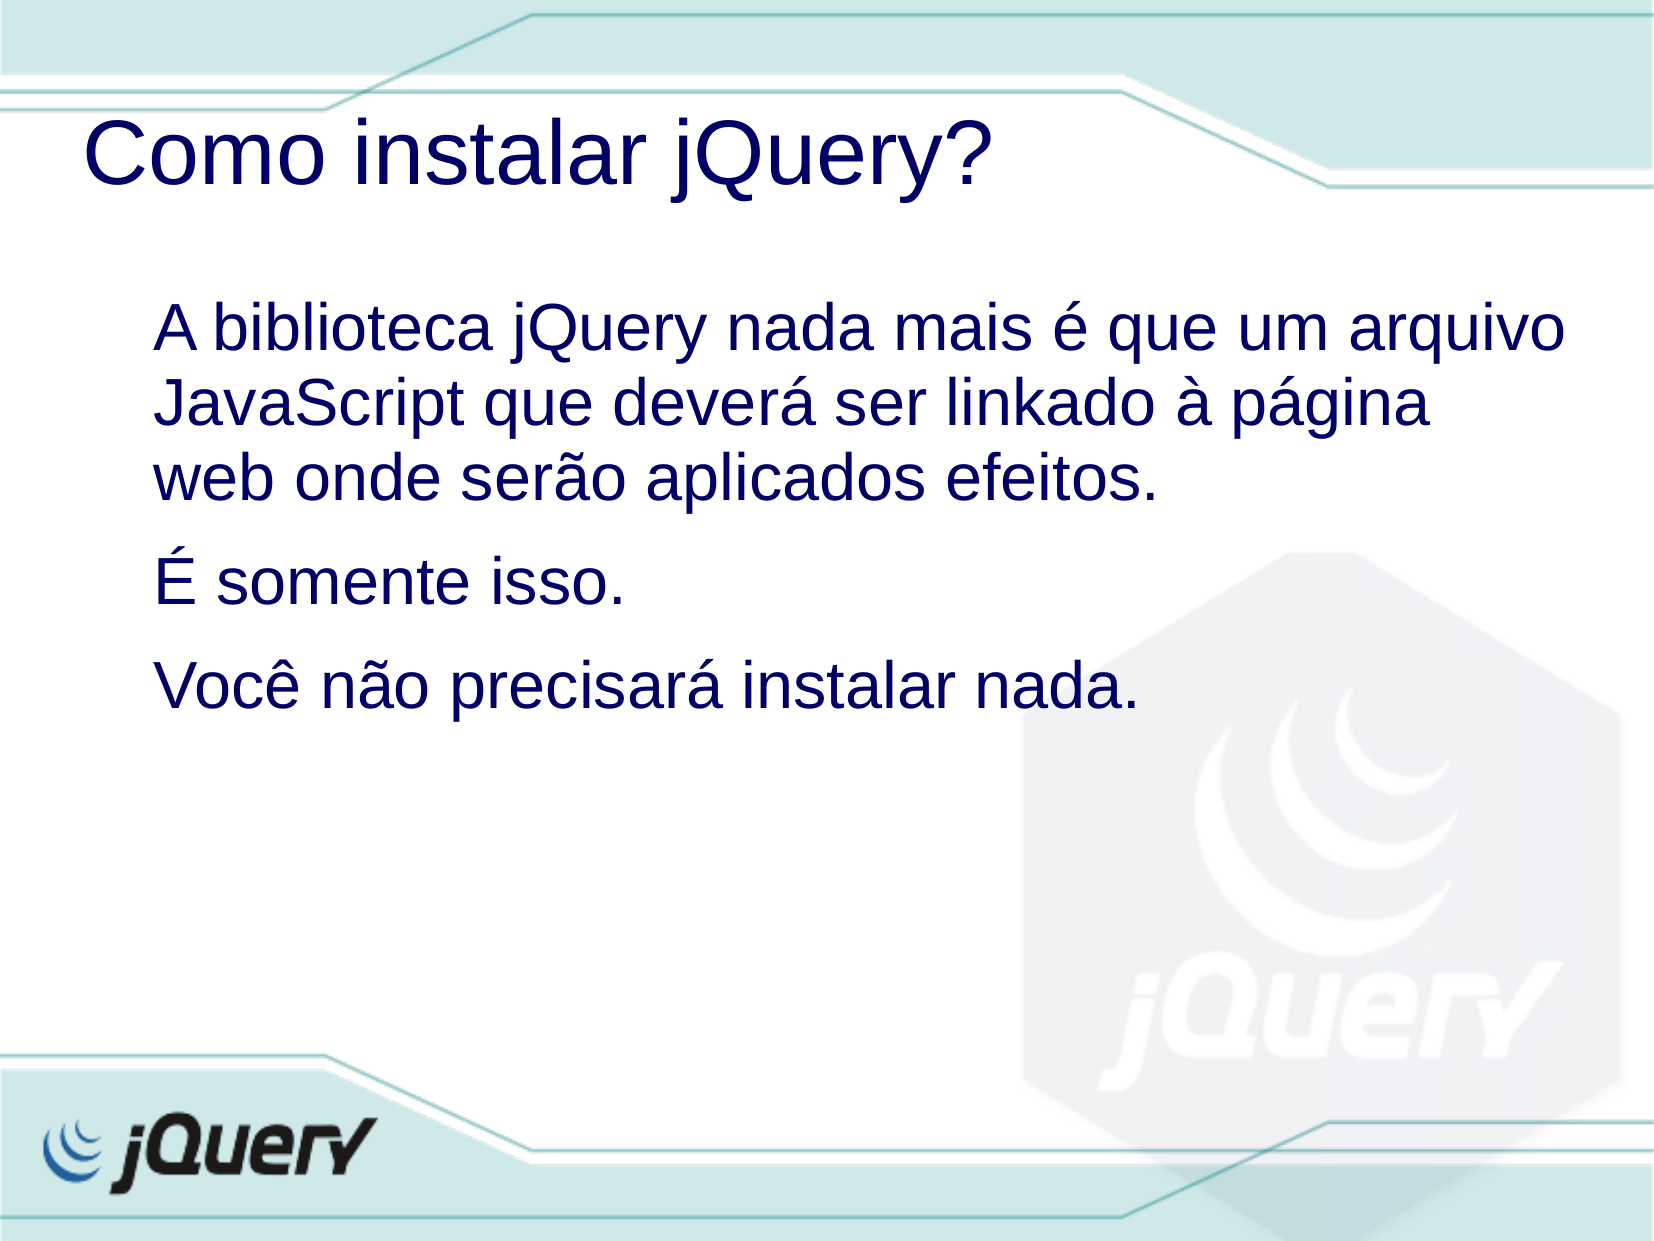

# Como instalar jQuery?
A biblioteca jQuery nada mais é que um arquivo JavaScript que deverá ser linkado à página web onde serão aplicados efeitos.
É somente isso.
Você não precisará instalar nada.